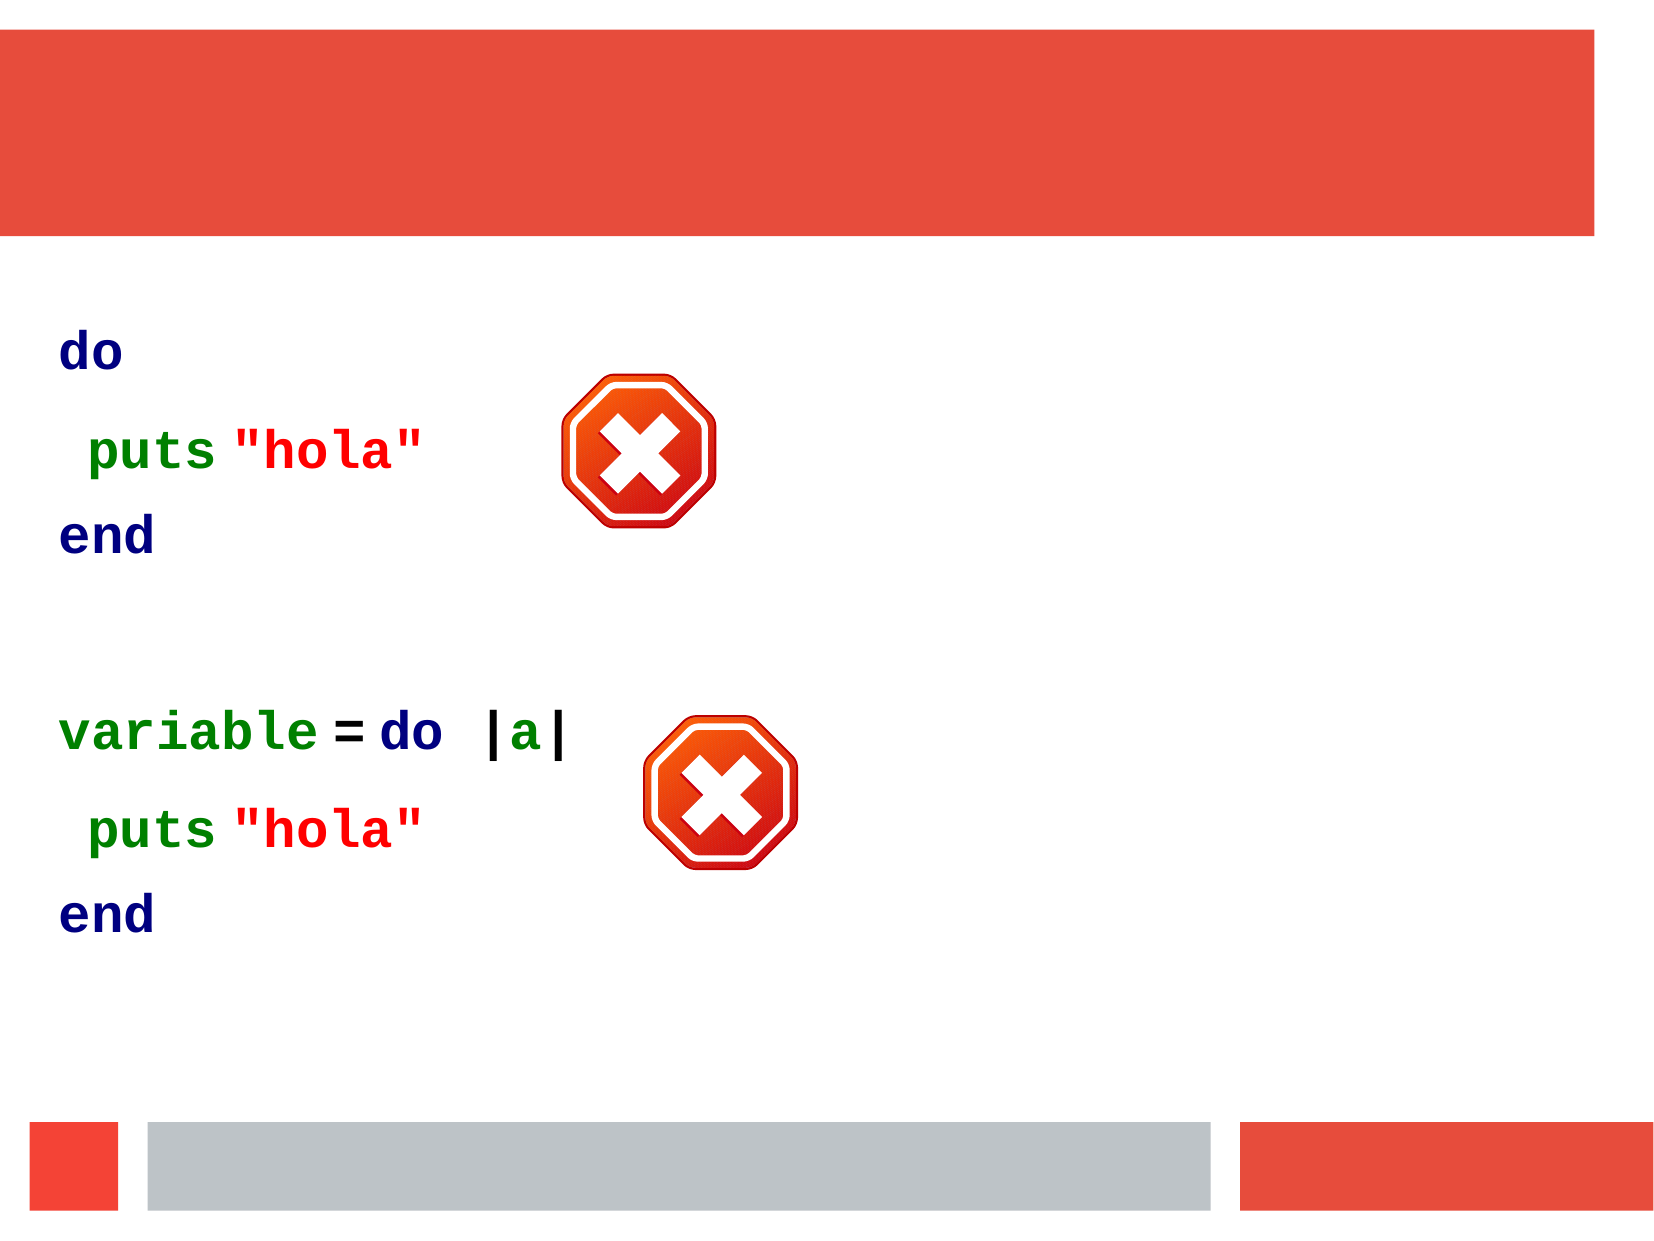

#
do
 puts "hola"
end
variable = do |a|
 puts "hola"
end